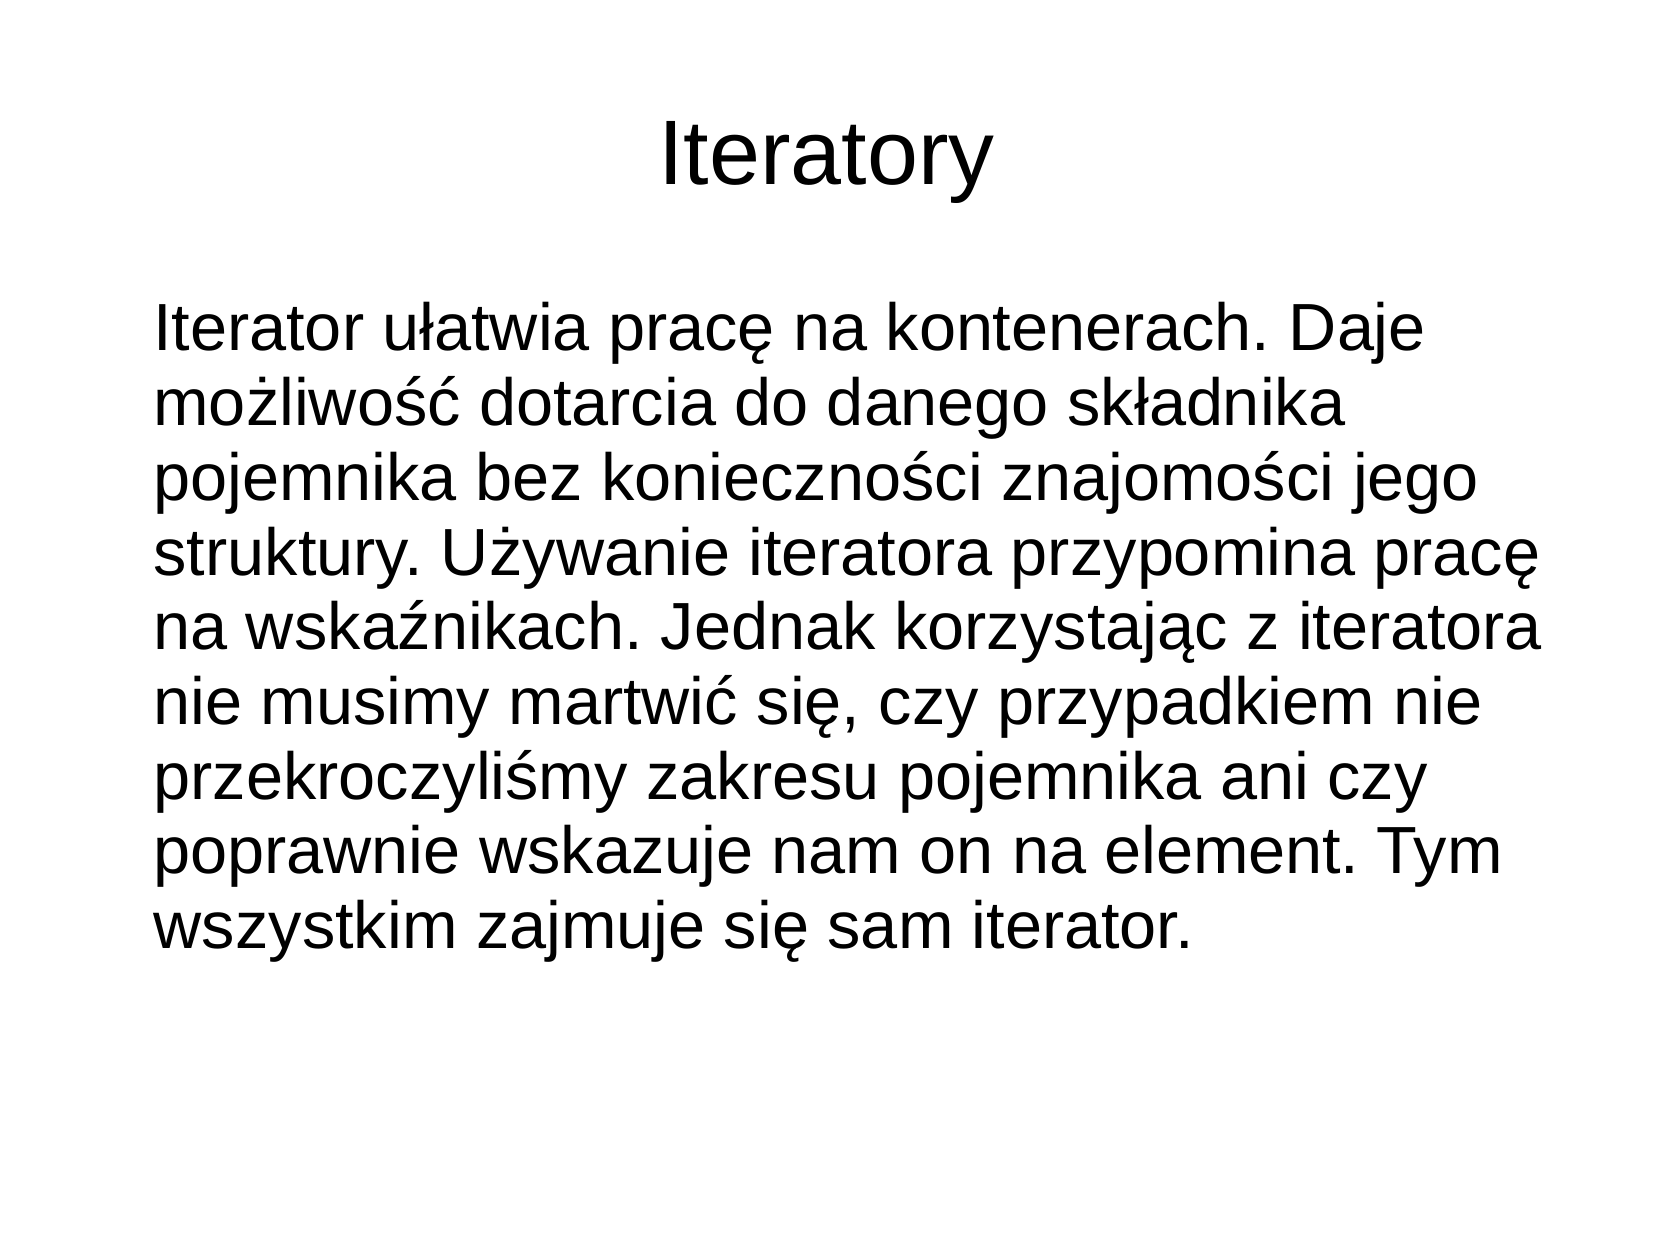

# Iteratory
Iterator ułatwia pracę na kontenerach. Daje możliwość dotarcia do danego składnika pojemnika bez konieczności znajomości jego struktury. Używanie iteratora przypomina pracę na wskaźnikach. Jednak korzystając z iteratora nie musimy martwić się, czy przypadkiem nie przekroczyliśmy zakresu pojemnika ani czy poprawnie wskazuje nam on na element. Tym wszystkim zajmuje się sam iterator.